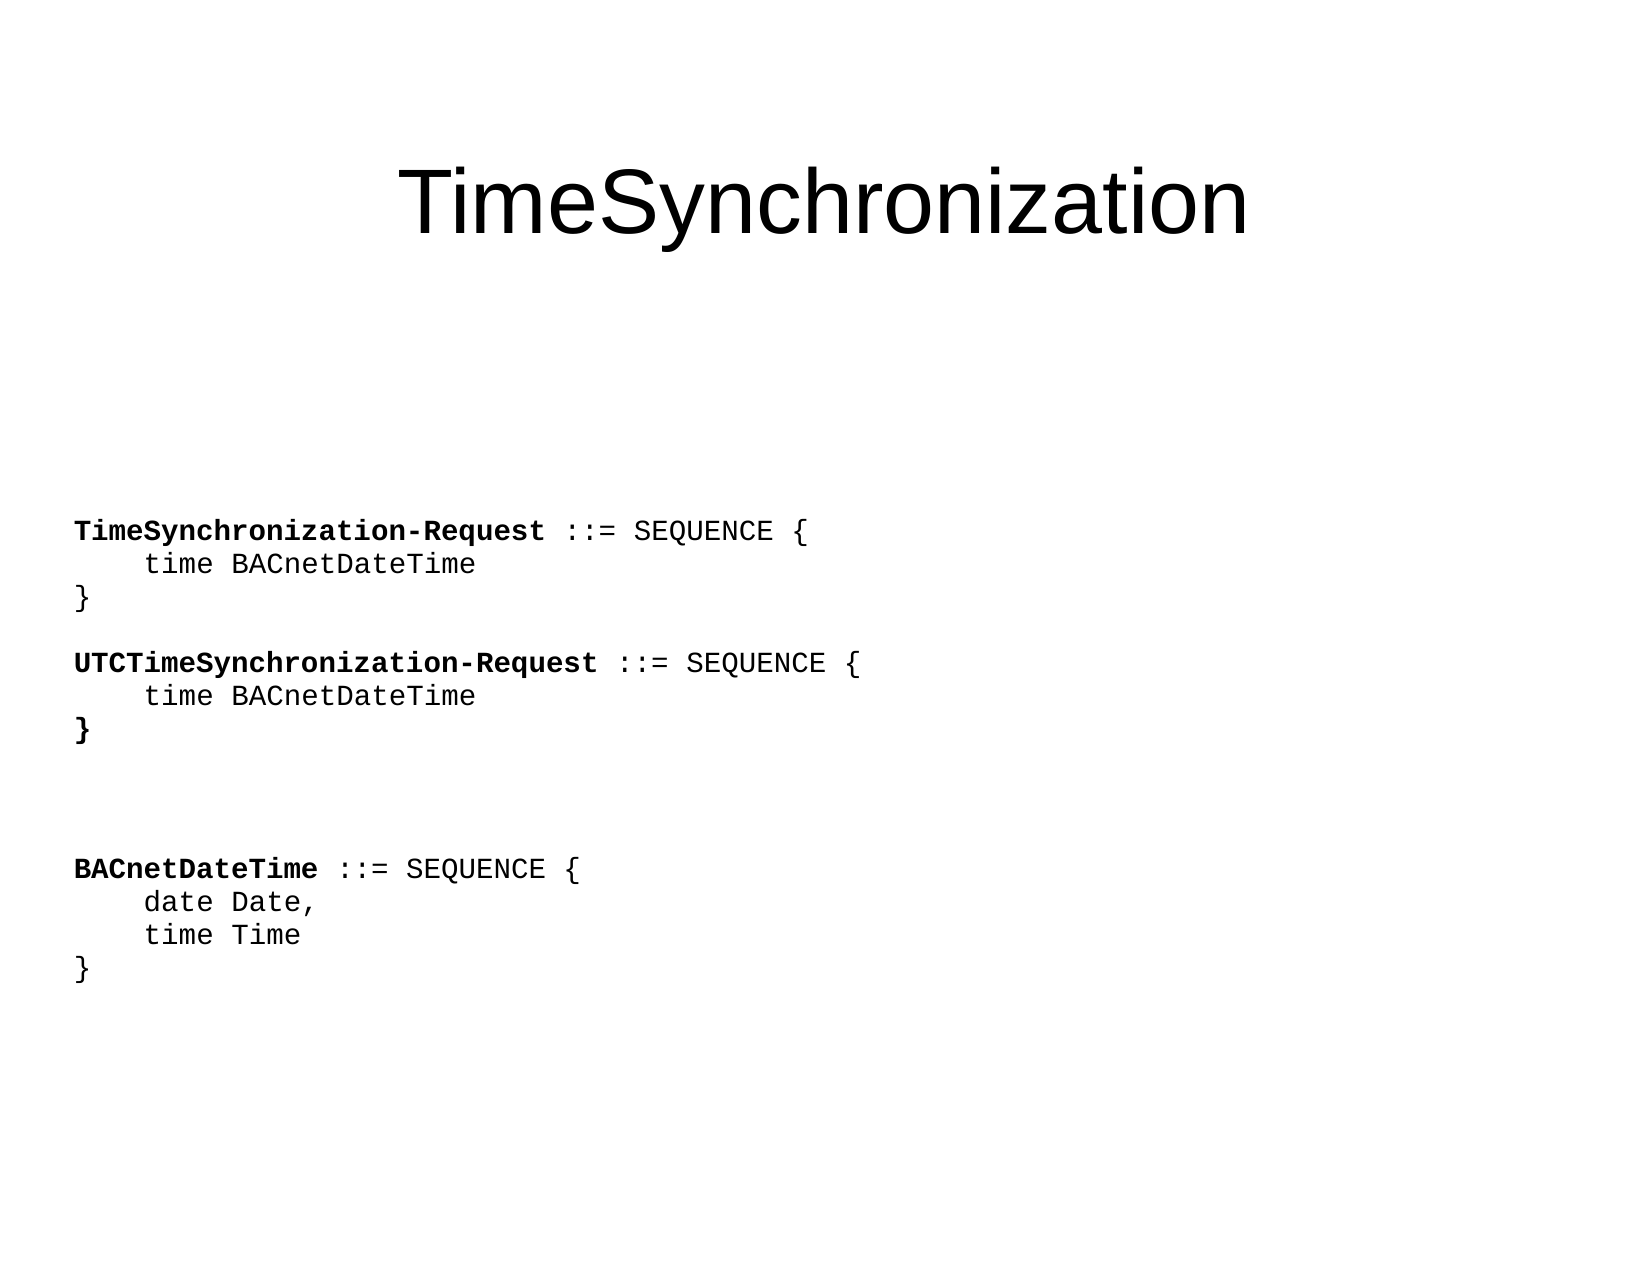

# TimeSynchronization
TimeSynchronization-Request ::= SEQUENCE {
 time BACnetDateTime
}
UTCTimeSynchronization-Request ::= SEQUENCE {
 time BACnetDateTime
}
BACnetDateTime ::= SEQUENCE {
 date Date,
 time Time
}